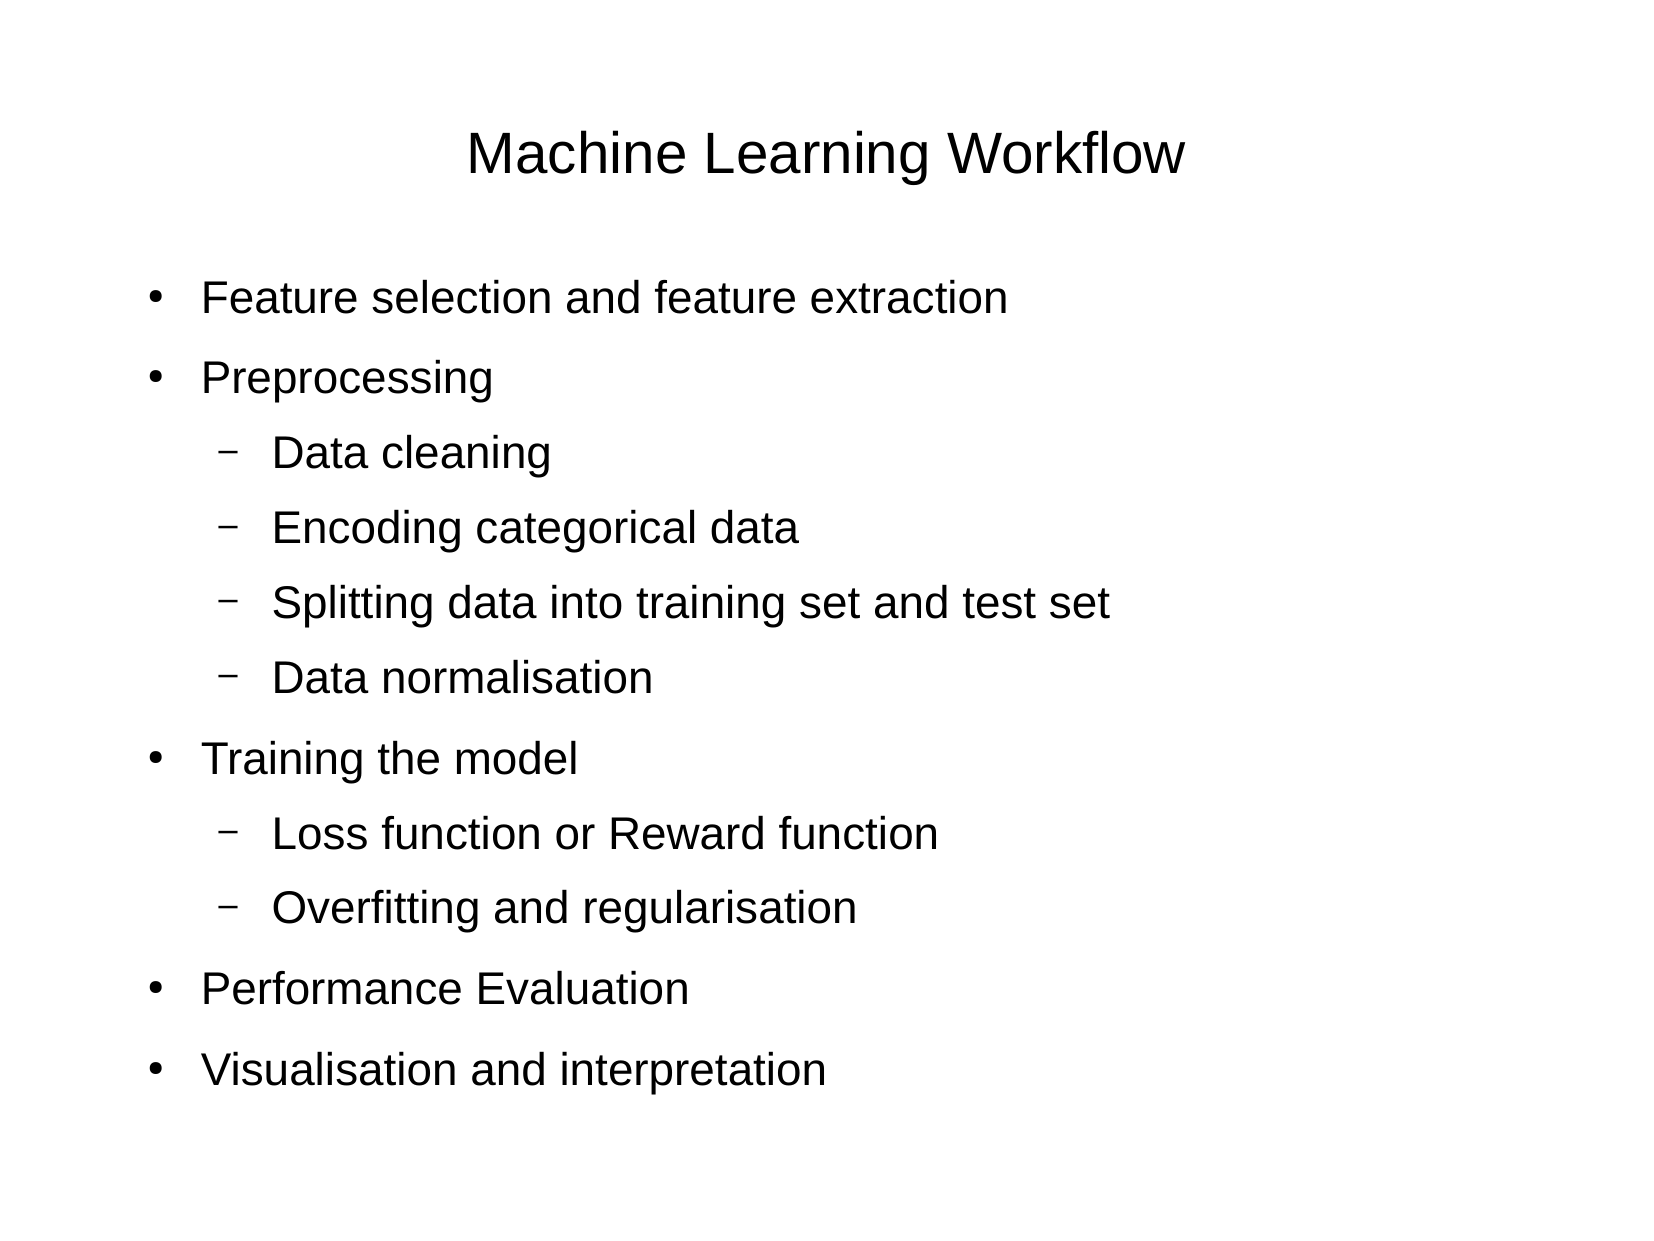

# Machine Learning Workflow
Feature selection and feature extraction
Preprocessing
Data cleaning
Encoding categorical data
Splitting data into training set and test set
Data normalisation
Training the model
Loss function or Reward function
Overfitting and regularisation
Performance Evaluation
Visualisation and interpretation